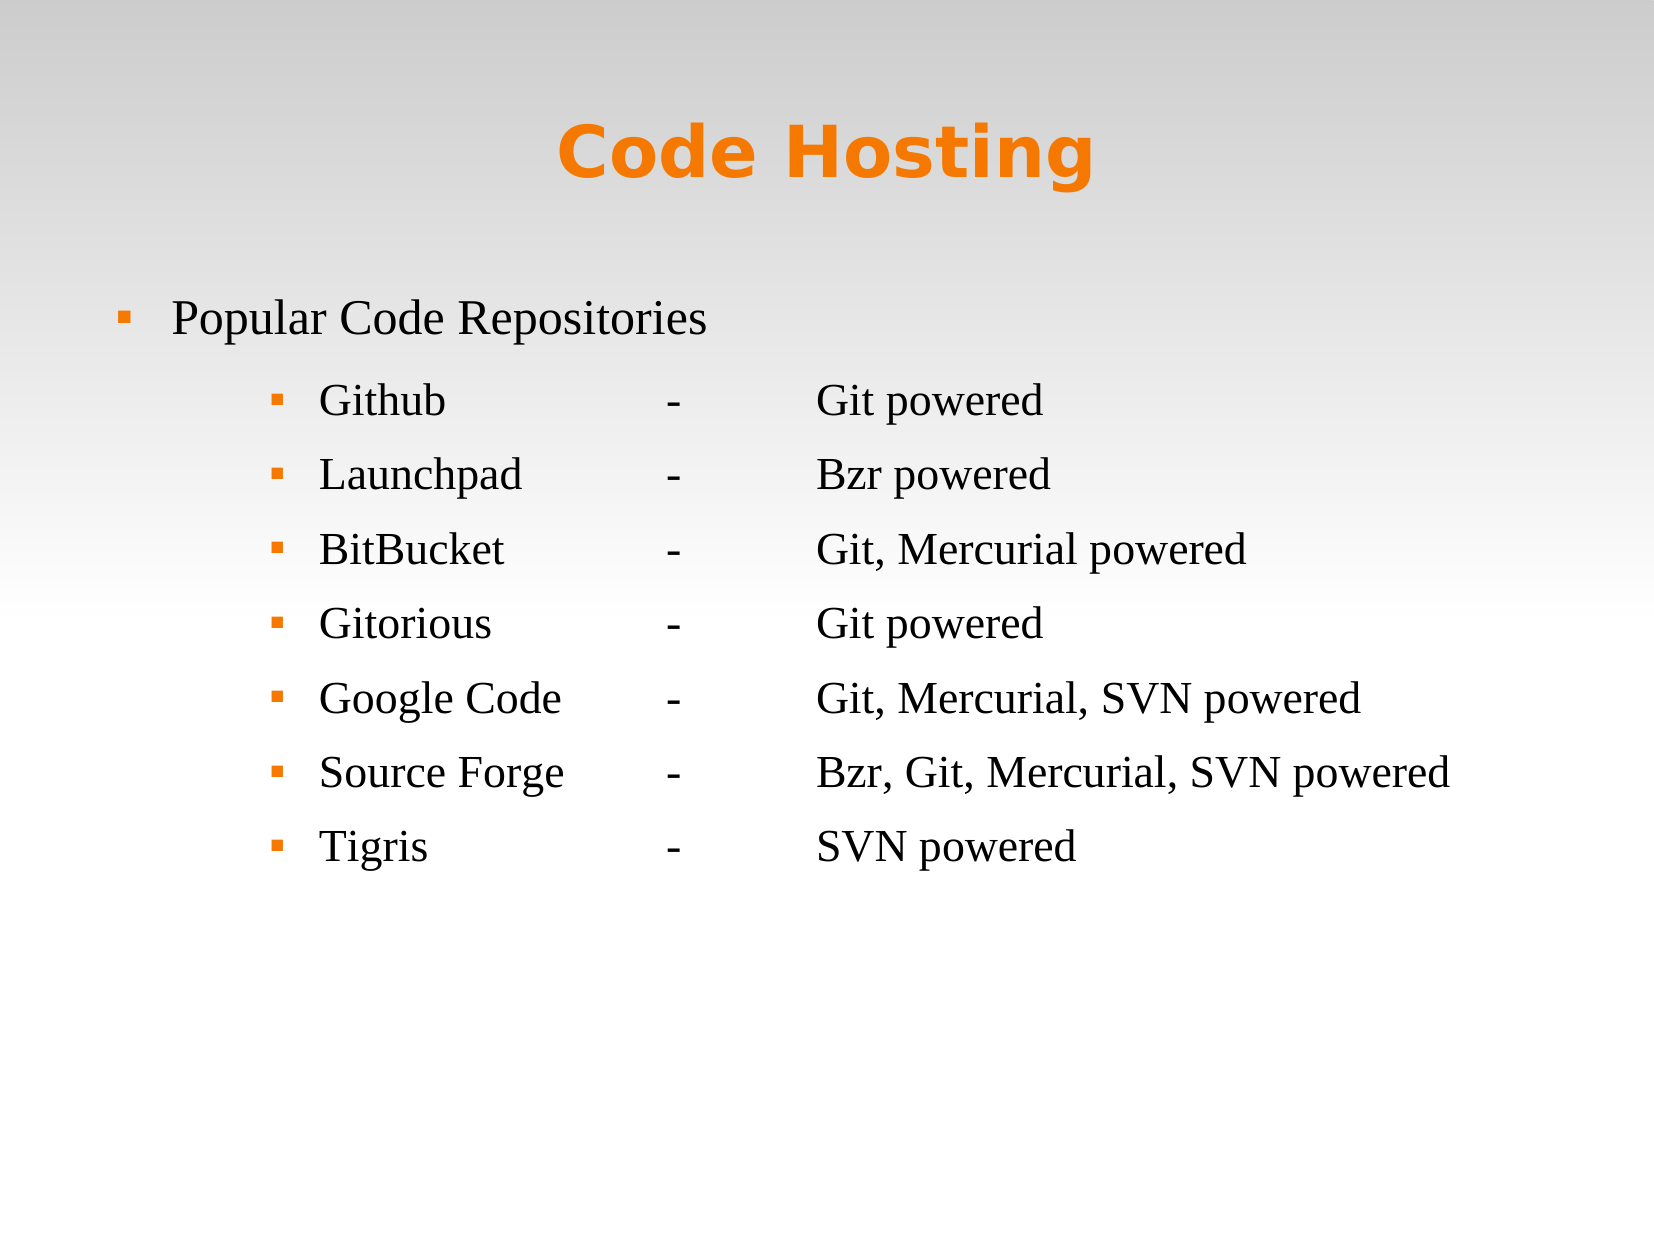

# Code Hosting
Popular Code Repositories
Github			-		Git powered
Launchpad		-		Bzr powered
BitBucket			-		Git, Mercurial powered
Gitorious			-		Git powered
Google Code		-		Git, Mercurial, SVN powered
Source Forge		-		Bzr, Git, Mercurial, SVN powered
Tigris				-		SVN powered